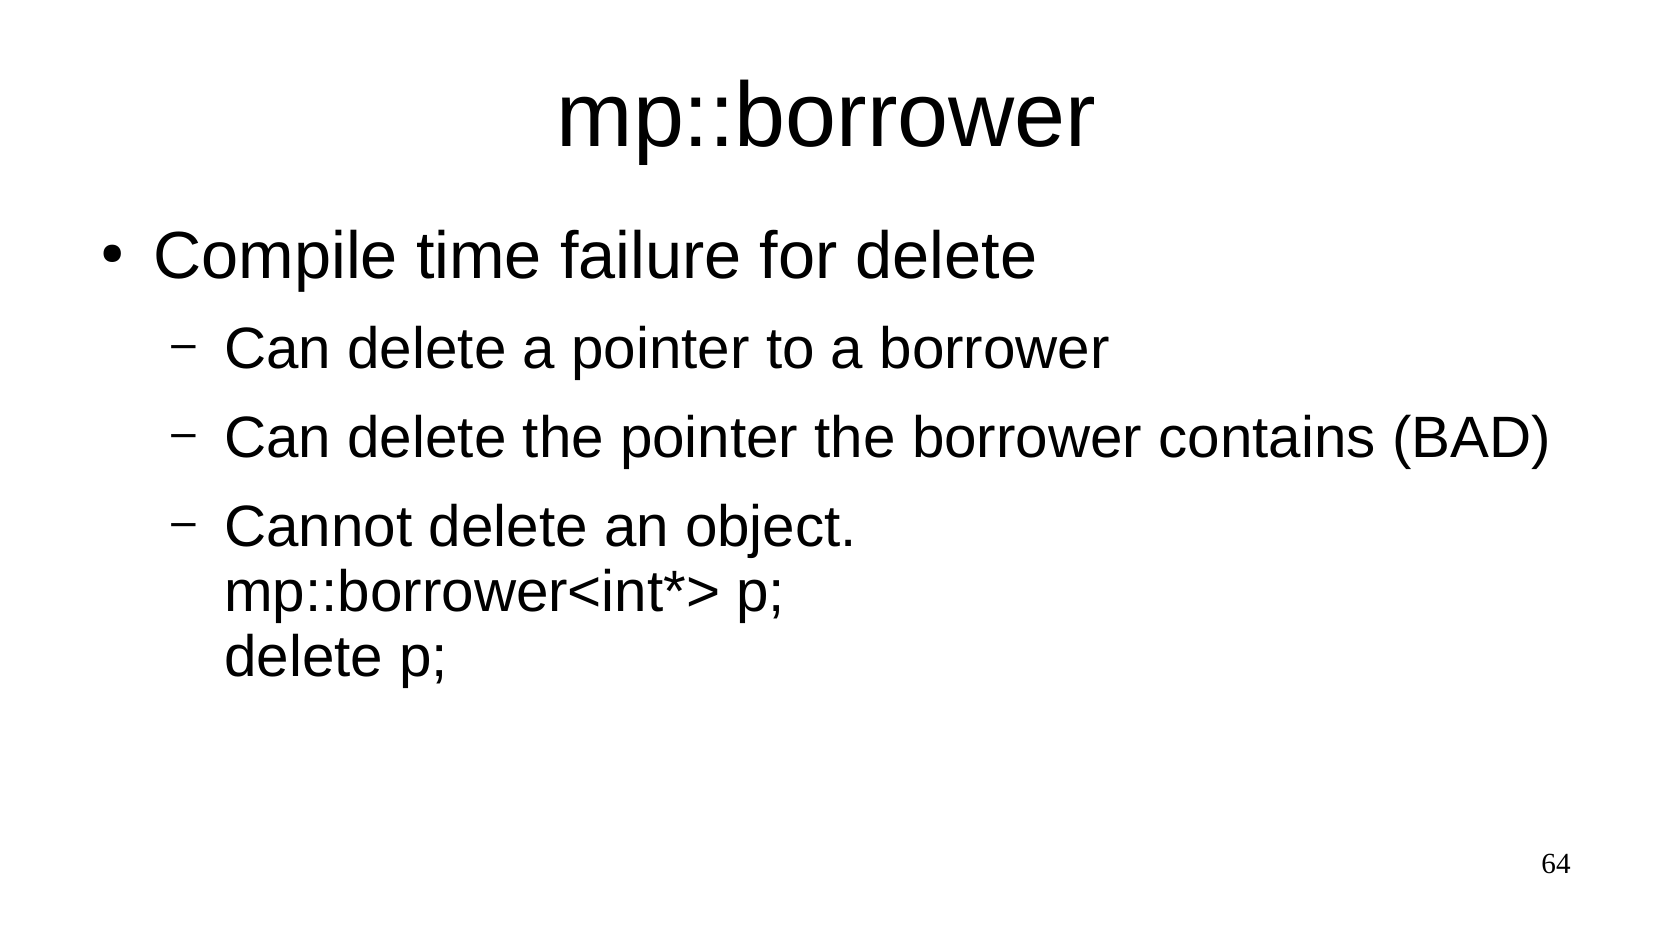

# mp::borrower
Compile time failure for delete
Can delete a pointer to a borrower
Can delete the pointer the borrower contains (BAD)
Cannot delete an object.
mp::borrower<int*> p;
delete p;
64